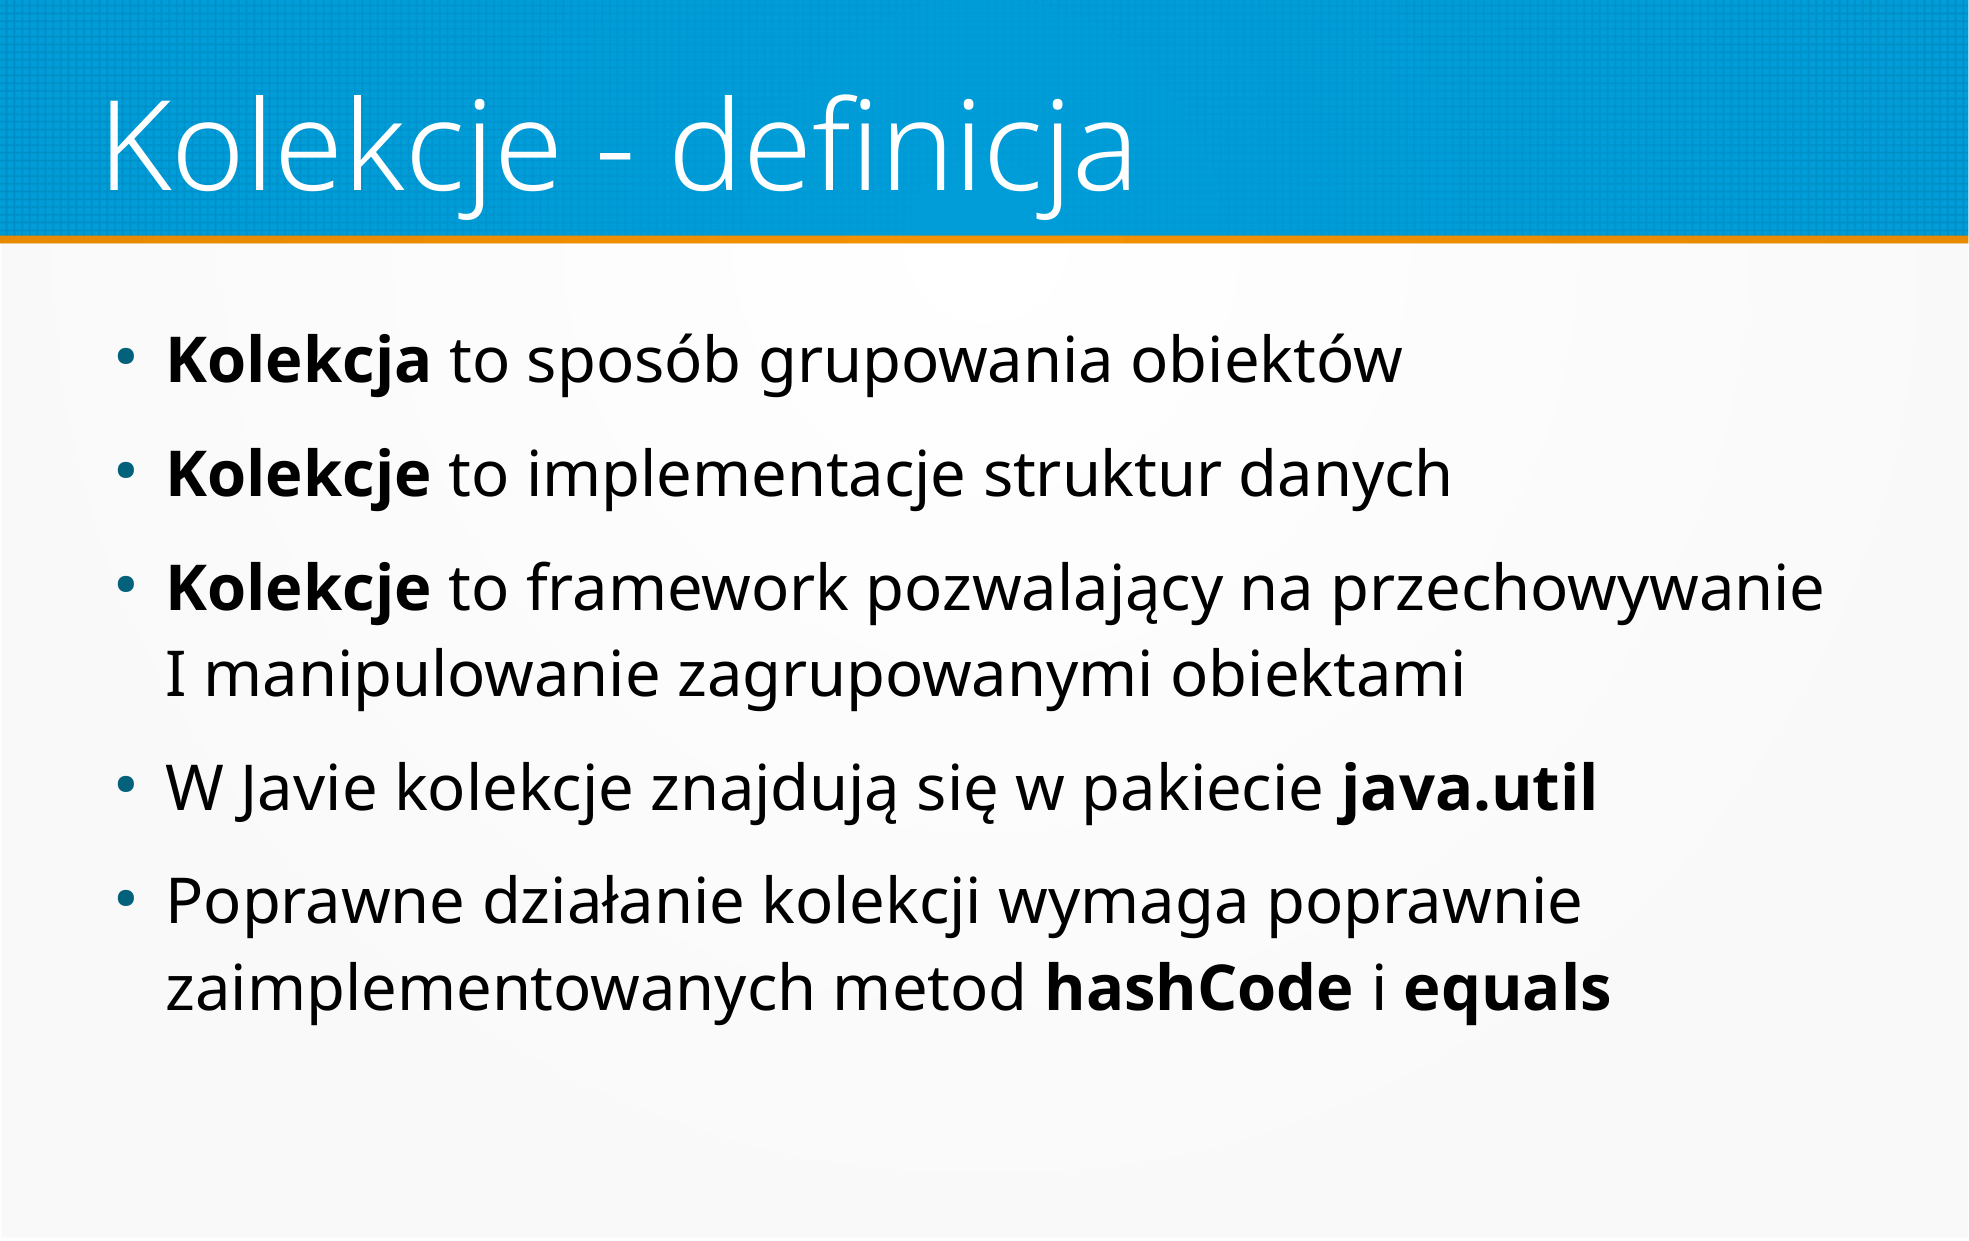

# Kolekcje - definicja
Kolekcja to sposób grupowania obiektów
Kolekcje to implementacje struktur danych
Kolekcje to framework pozwalający na przechowywanie I manipulowanie zagrupowanymi obiektami
W Javie kolekcje znajdują się w pakiecie java.util
Poprawne działanie kolekcji wymaga poprawnie zaimplementowanych metod hashCode i equals